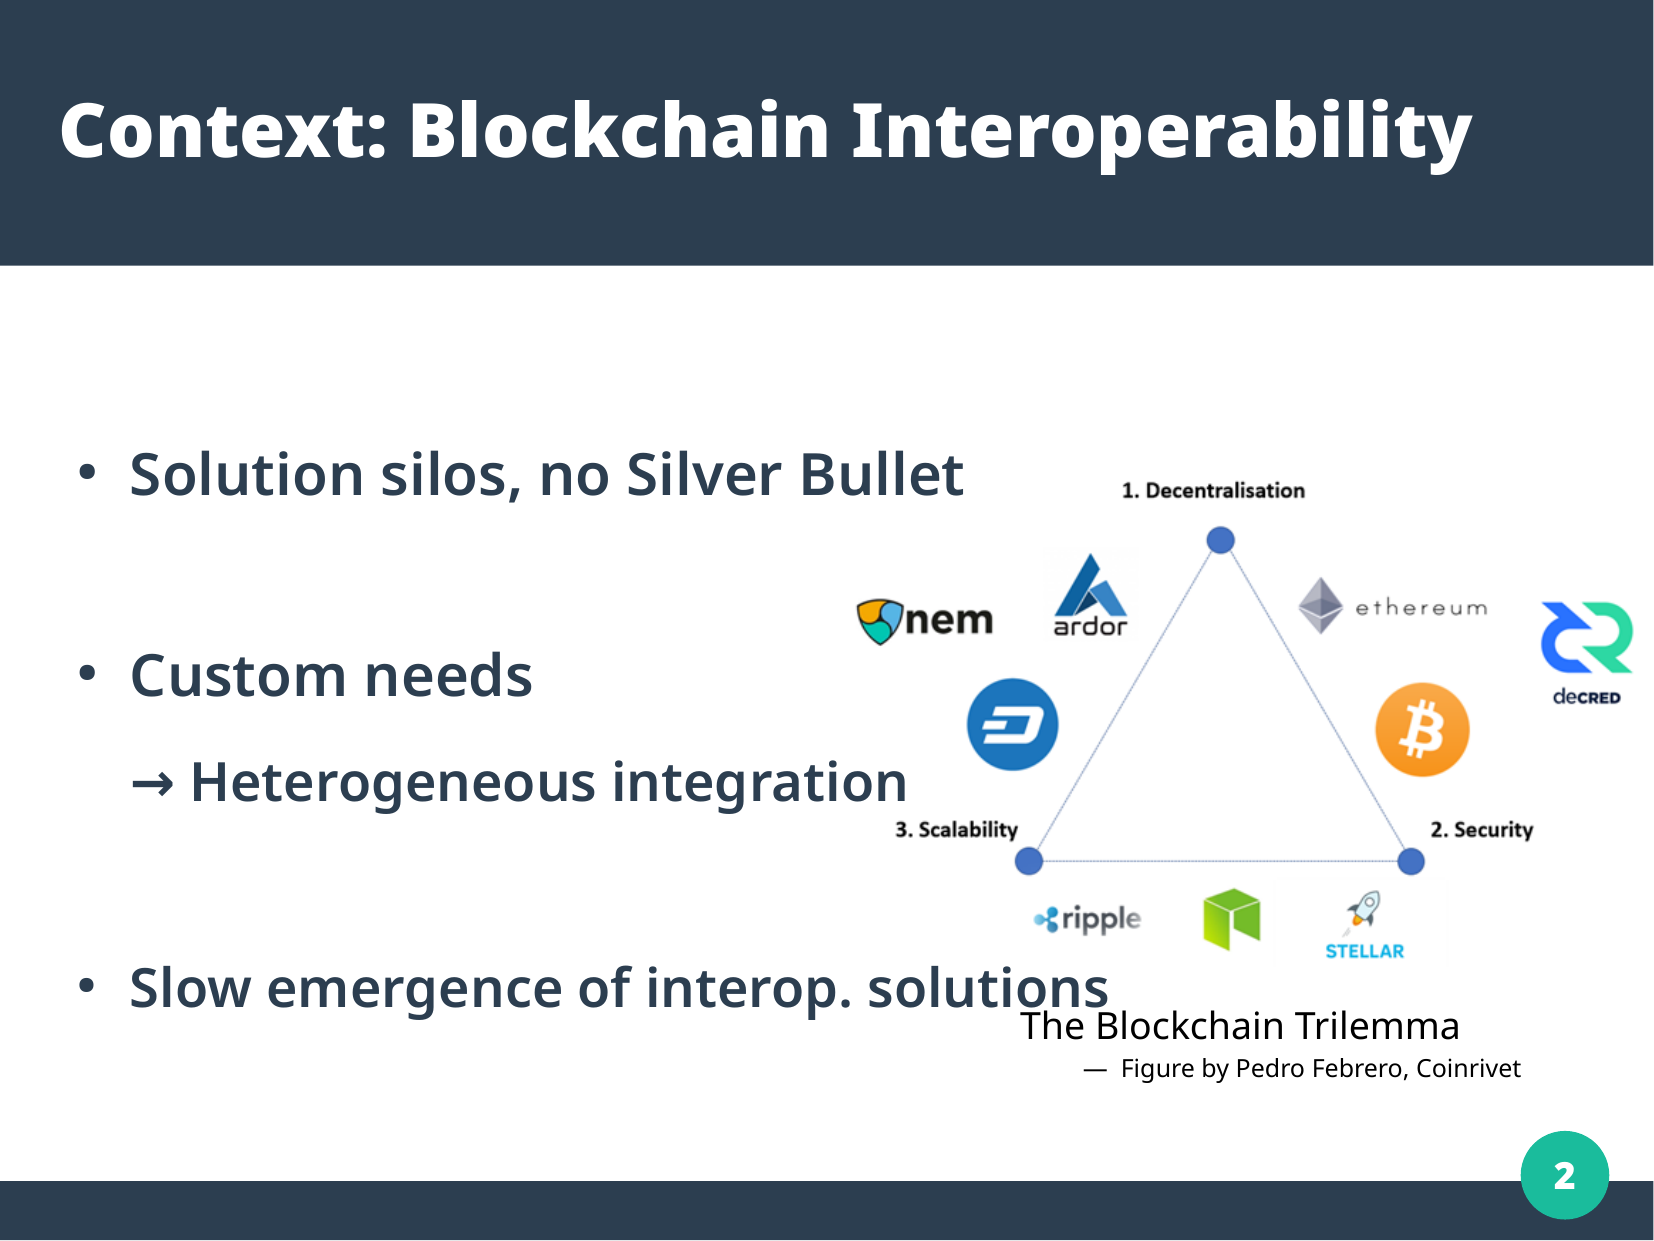

# Context: Blockchain Interoperability
Solution silos, no Silver Bullet
Custom needs
→ Heterogeneous integration
Slow emergence of interop. solutions
The Blockchain Trilemma
— Figure by Pedro Febrero, Coinrivet
2